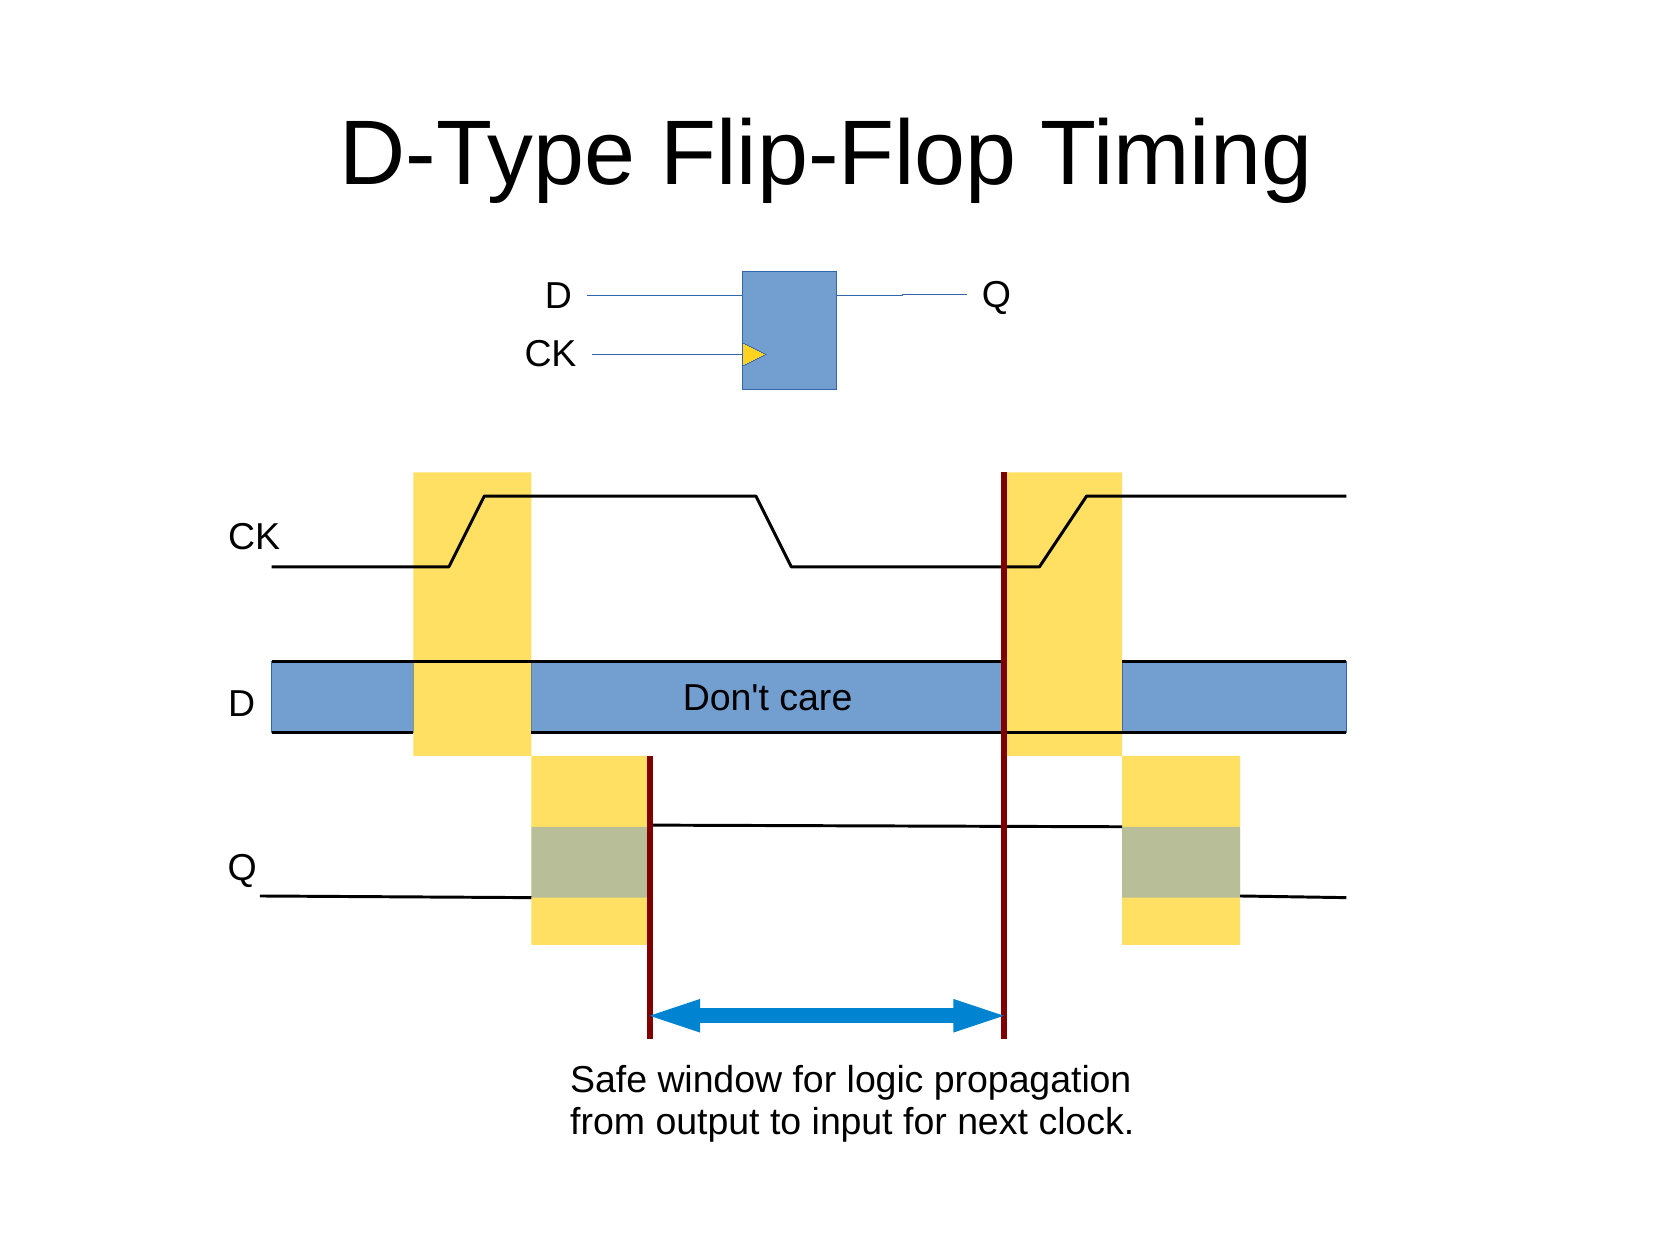

# D-Type Flip-Flop Timing
Q
D
CK
CK
Don't care
D
Q
Safe window for logic propagation from output to input for next clock.